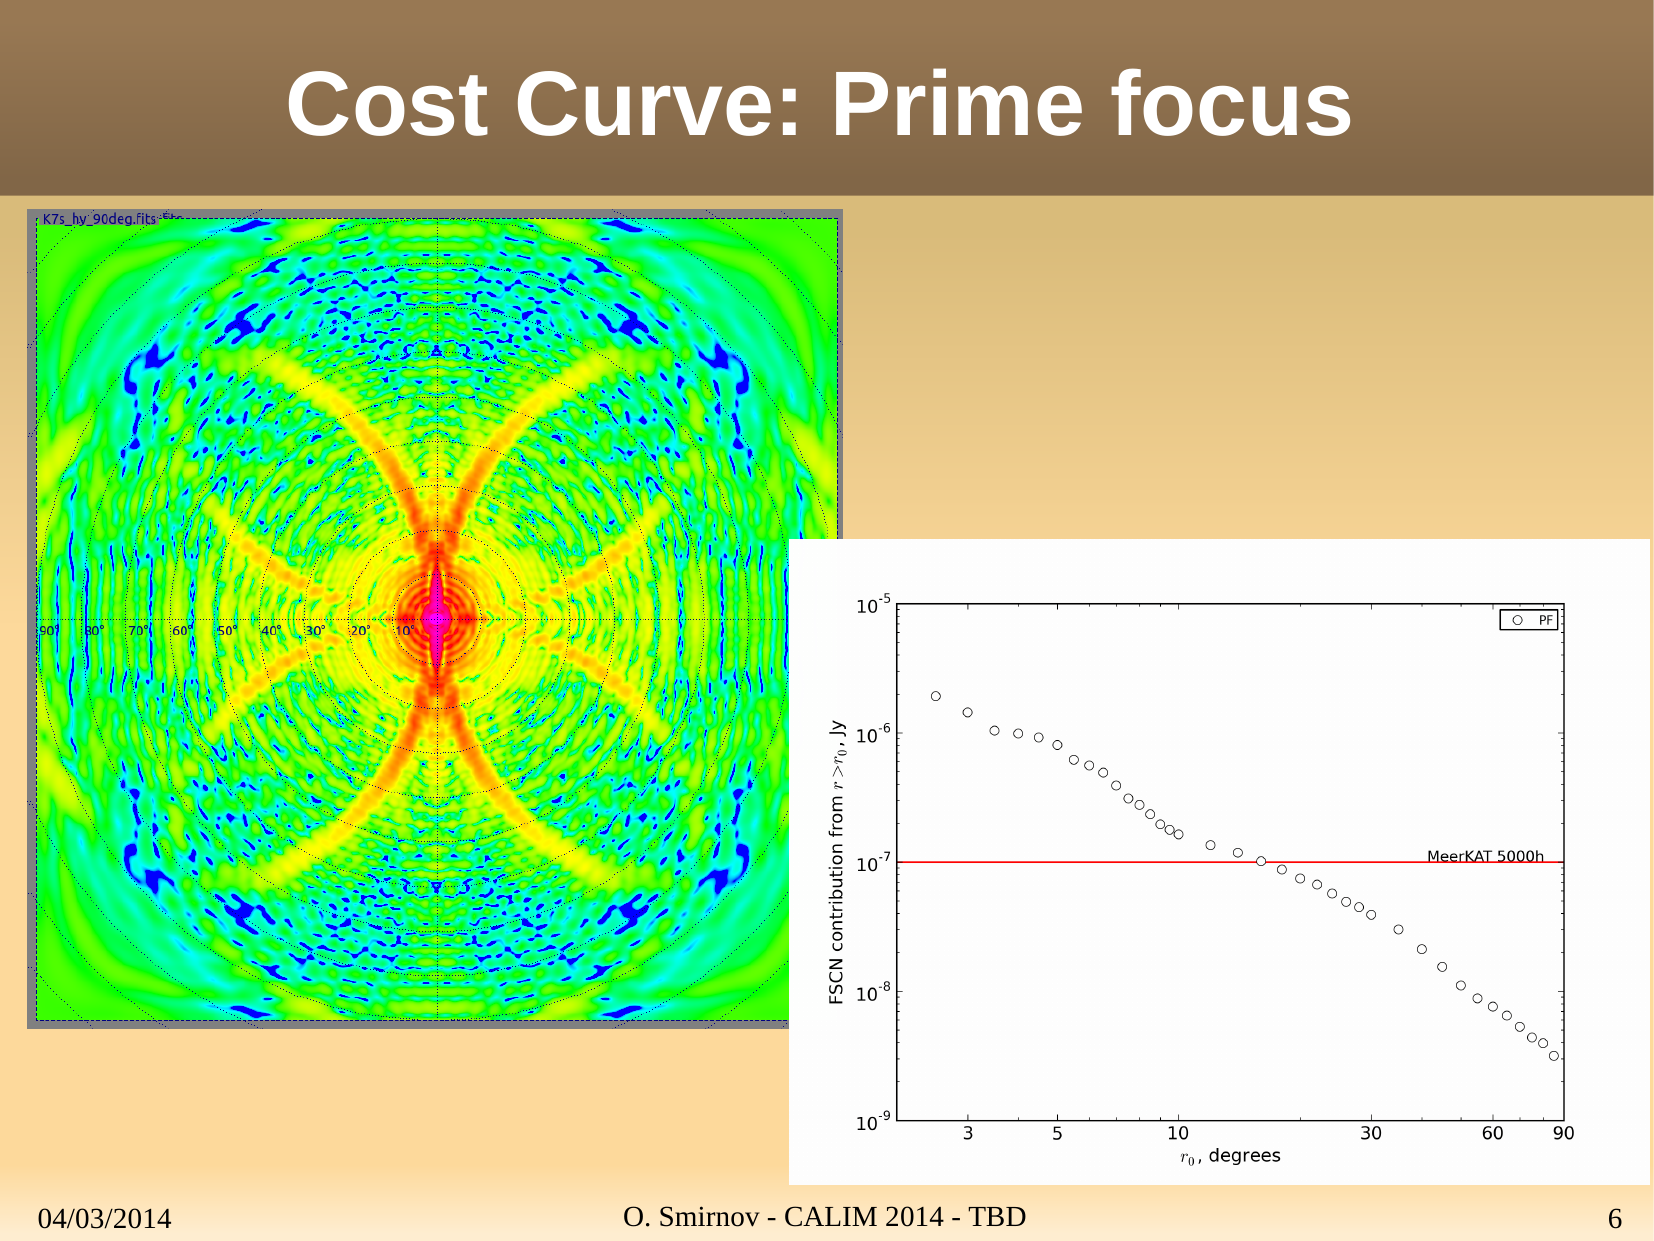

# Cost Curve: Prime focus
O. Smirnov - CALIM 2014 - TBD
04/03/2014
6